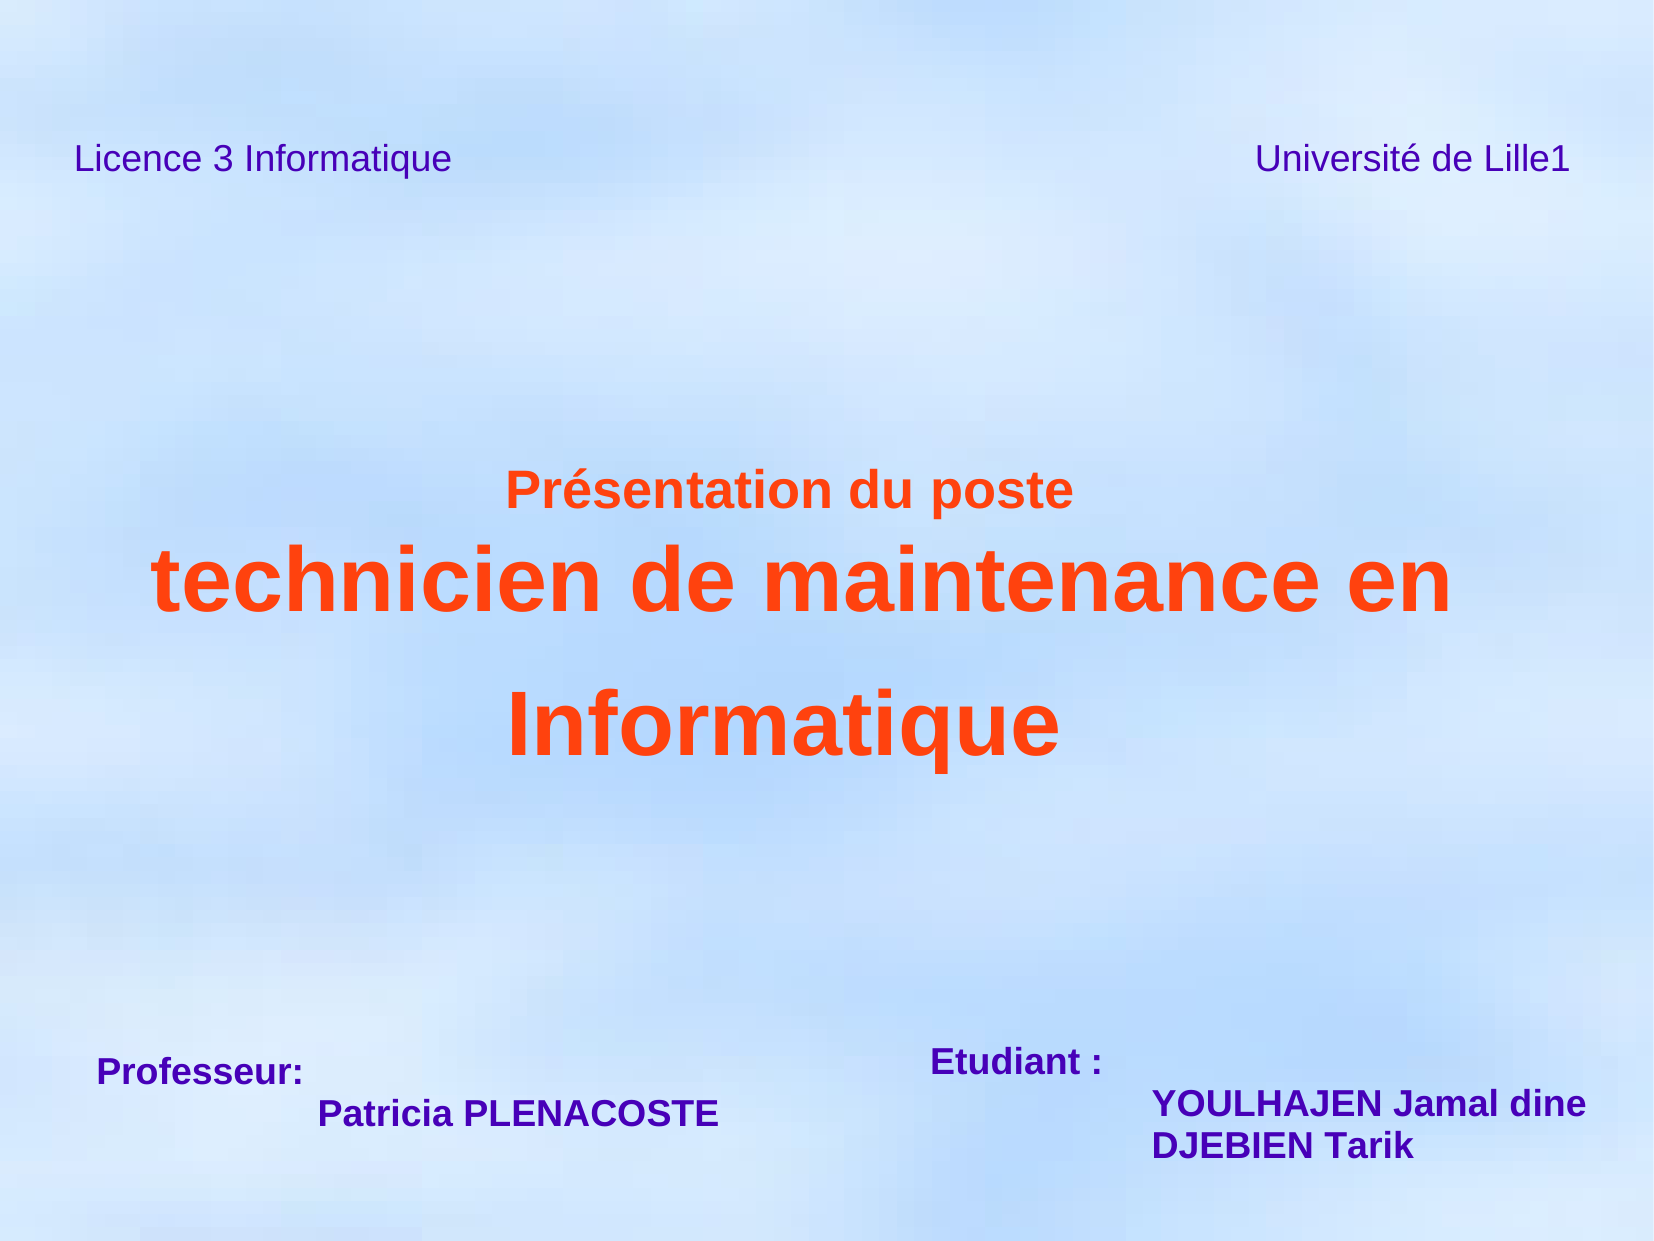

Licence 3 Informatique 							 				Université de Lille1
# Présentation du poste technicien de maintenance en Informatique
Etudiant :
			YOULHAJEN Jamal dine
			DJEBIEN Tarik
Professeur:
			Patricia PLENACOSTE